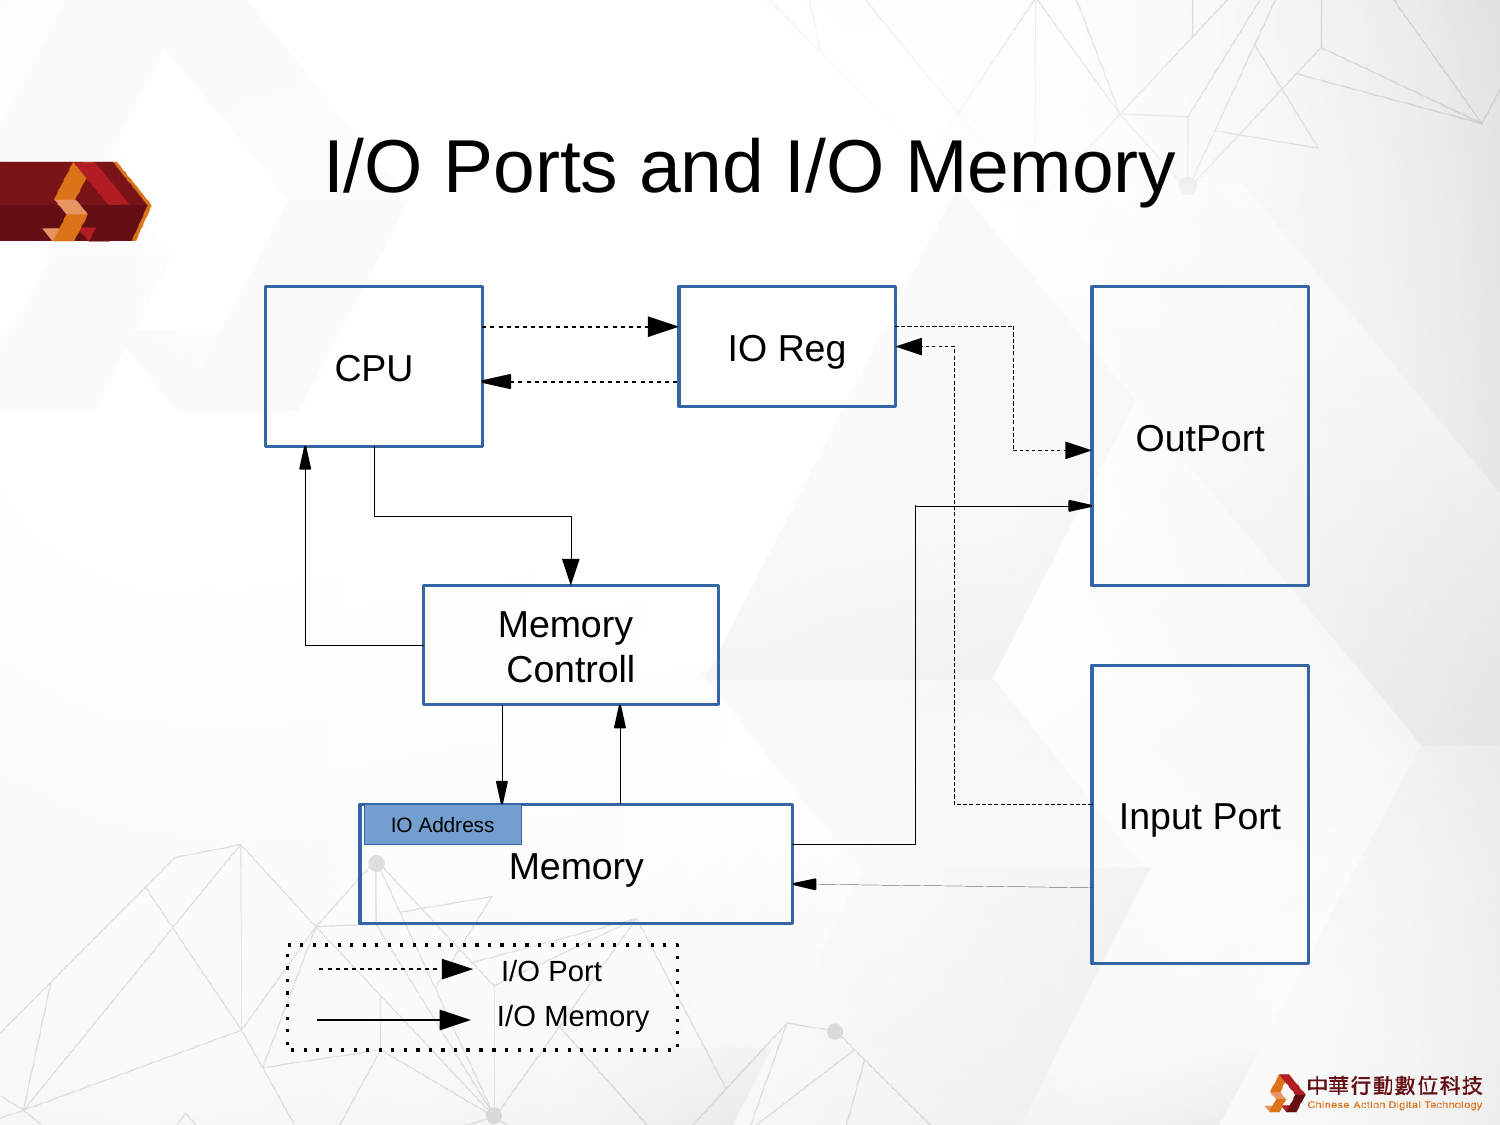

# I/O Ports and I/O Memory
CPU
IO Reg
OutPort
Memory
Controll
Input Port
Memory
IO Address
I/O Port
I/O Memory